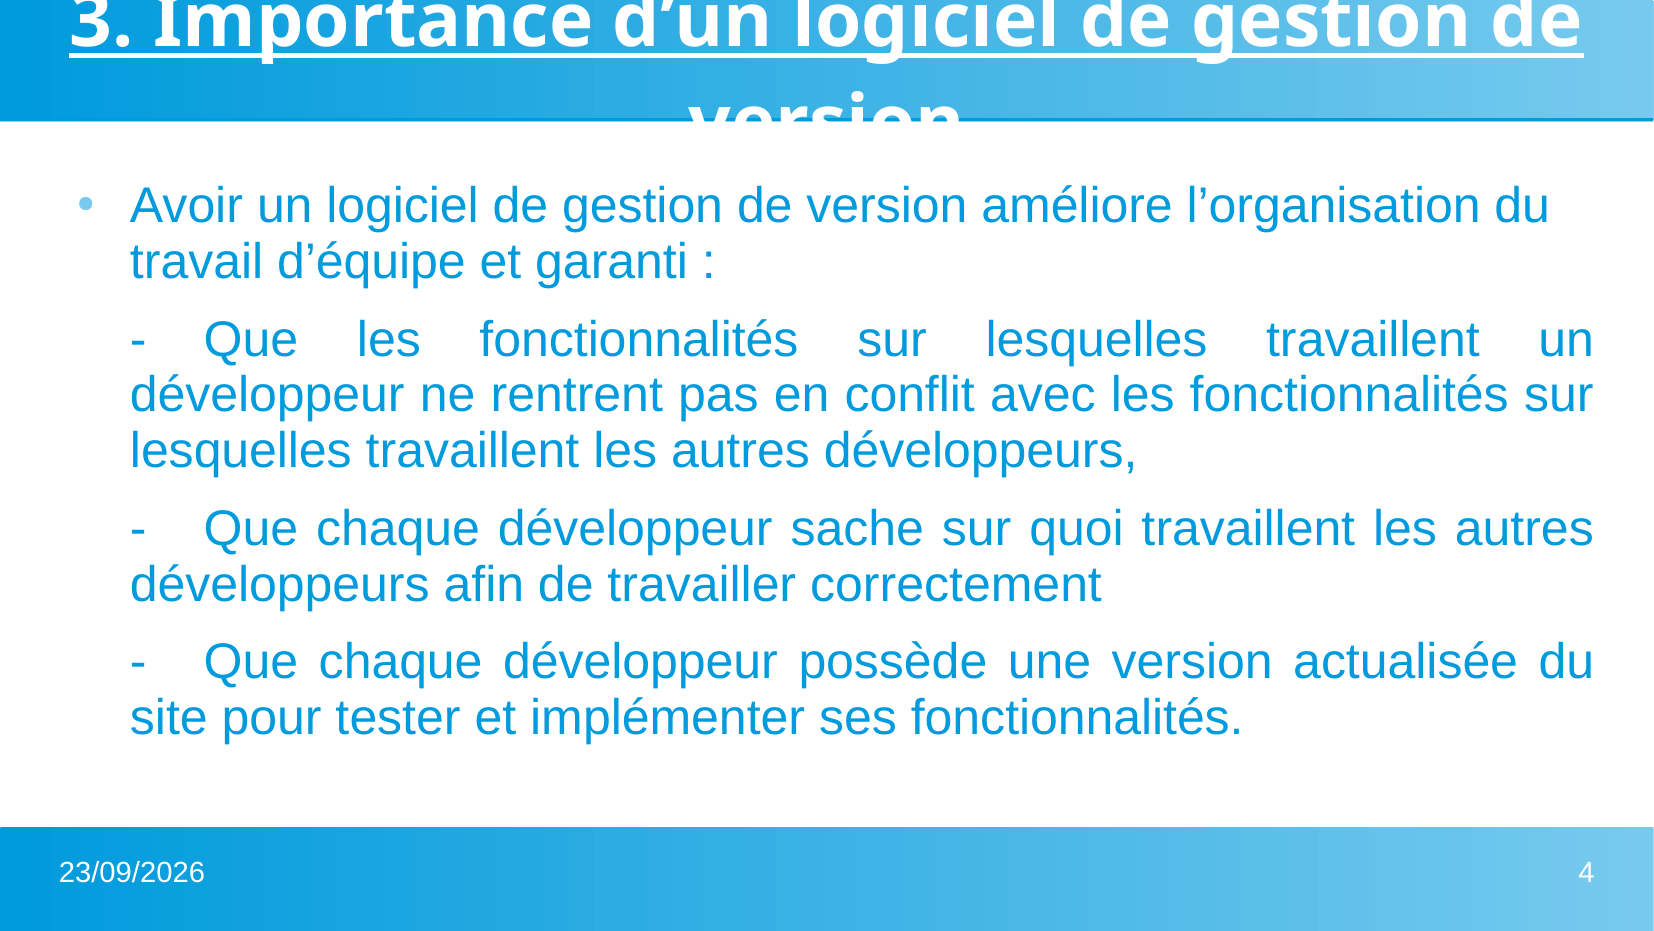

# 3. Importance d’un logiciel de gestion de version
Avoir un logiciel de gestion de version améliore l’organisation du travail d’équipe et garanti :
-	Que les fonctionnalités sur lesquelles travaillent un développeur ne rentrent pas en conflit avec les fonctionnalités sur lesquelles travaillent les autres développeurs,
-	Que chaque développeur sache sur quoi travaillent les autres développeurs afin de travailler correctement
-	Que chaque développeur possède une version actualisée du site pour tester et implémenter ses fonctionnalités.
4